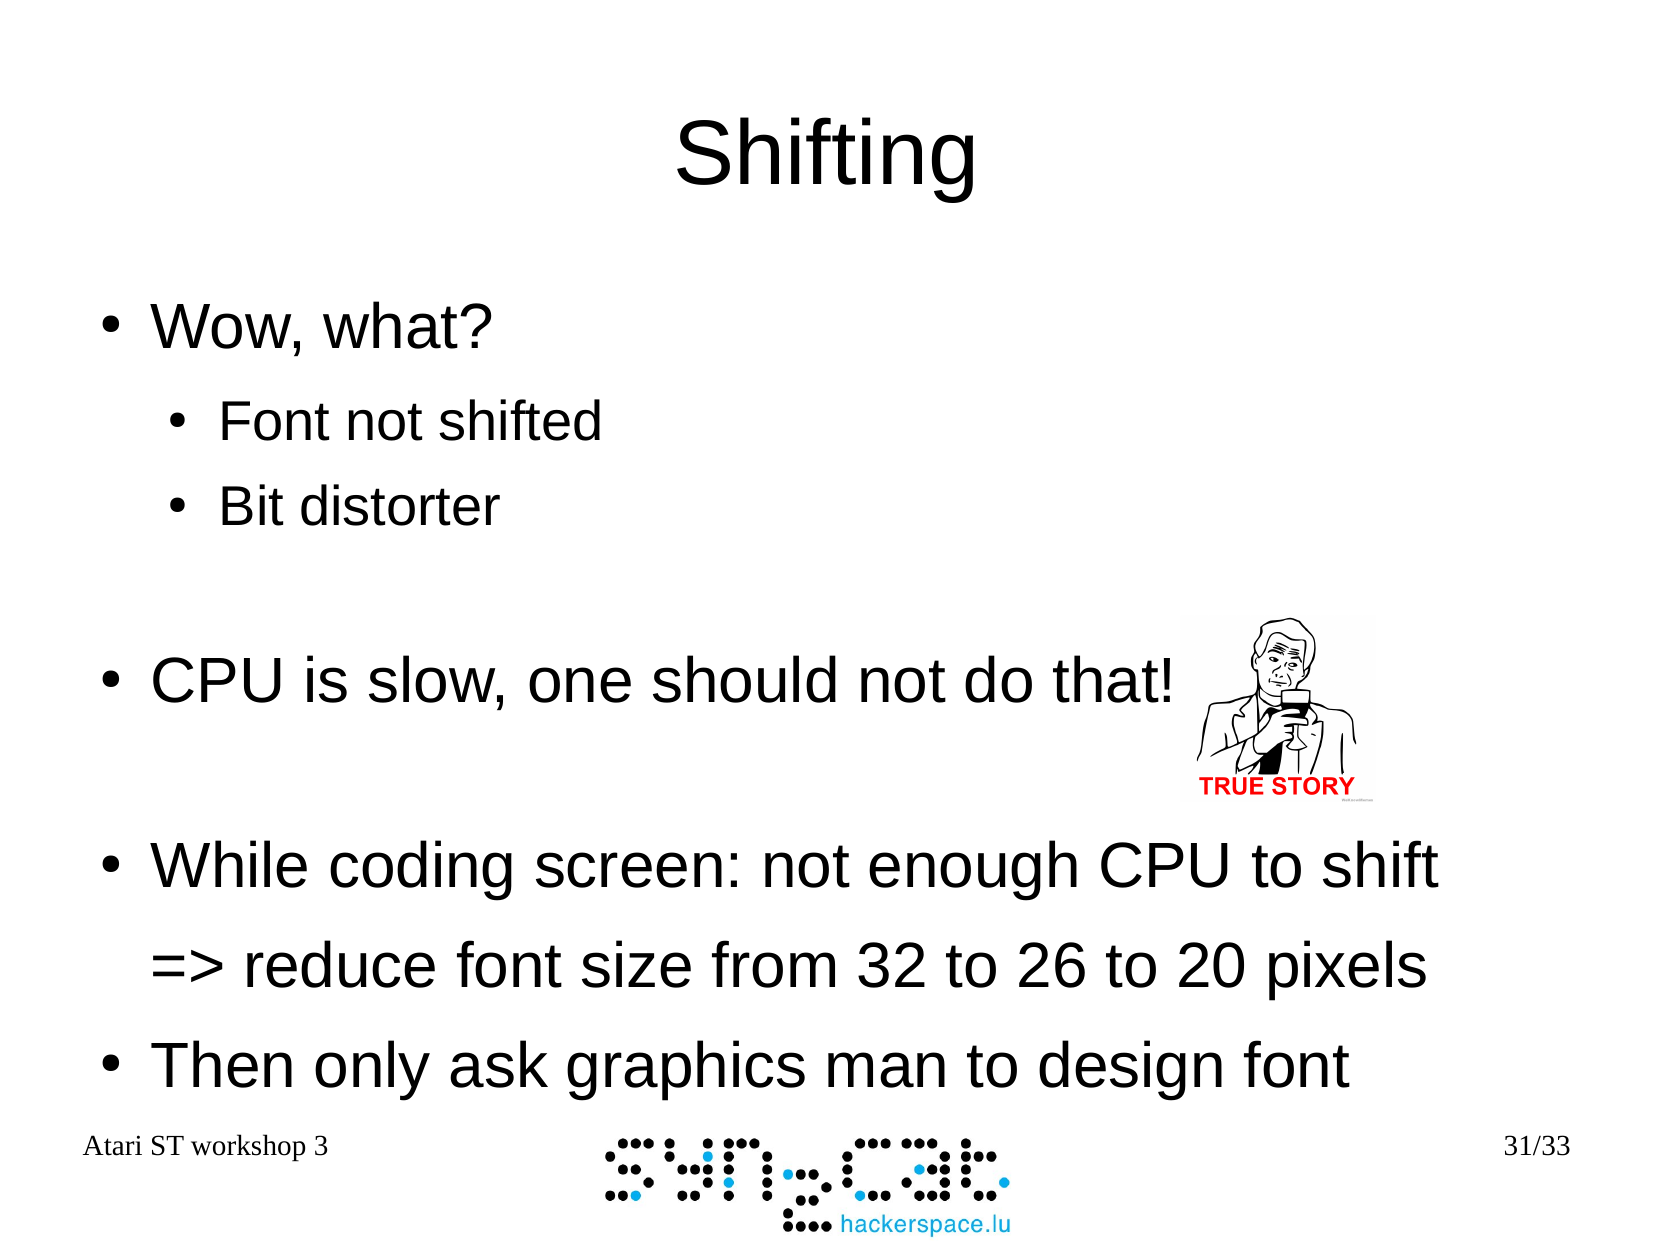

# Shifting
Wow, what?
Font not shifted
Bit distorter
CPU is slow, one should not do that!
While coding screen: not enough CPU to shift
=> reduce font size from 32 to 26 to 20 pixels
Then only ask graphics man to design font
31